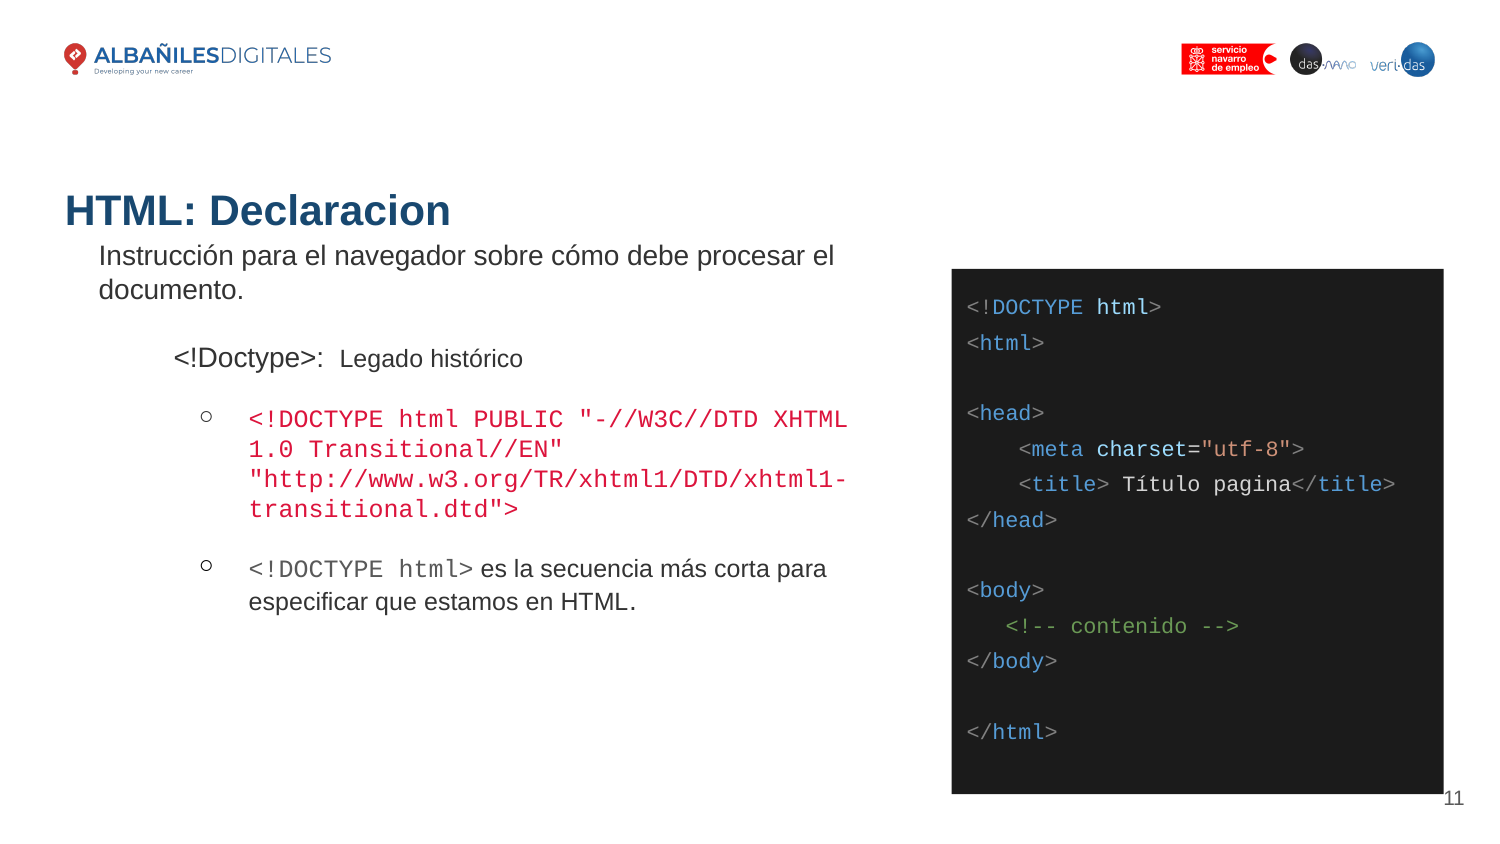

HTML: Declaracion
Instrucción para el navegador sobre cómo debe procesar el documento.
<!Doctype>: Legado histórico
<!DOCTYPE html PUBLIC "-//W3C//DTD XHTML 1.0 Transitional//EN" "http://www.w3.org/TR/xhtml1/DTD/xhtml1-transitional.dtd">
<!DOCTYPE html> es la secuencia más corta para especificar que estamos en HTML.
<!DOCTYPE html>
<html>
<head>
 <meta charset="utf-8">
 <title> Título pagina</title>
</head>
<body>
 <!-- contenido -->
</body>
</html>